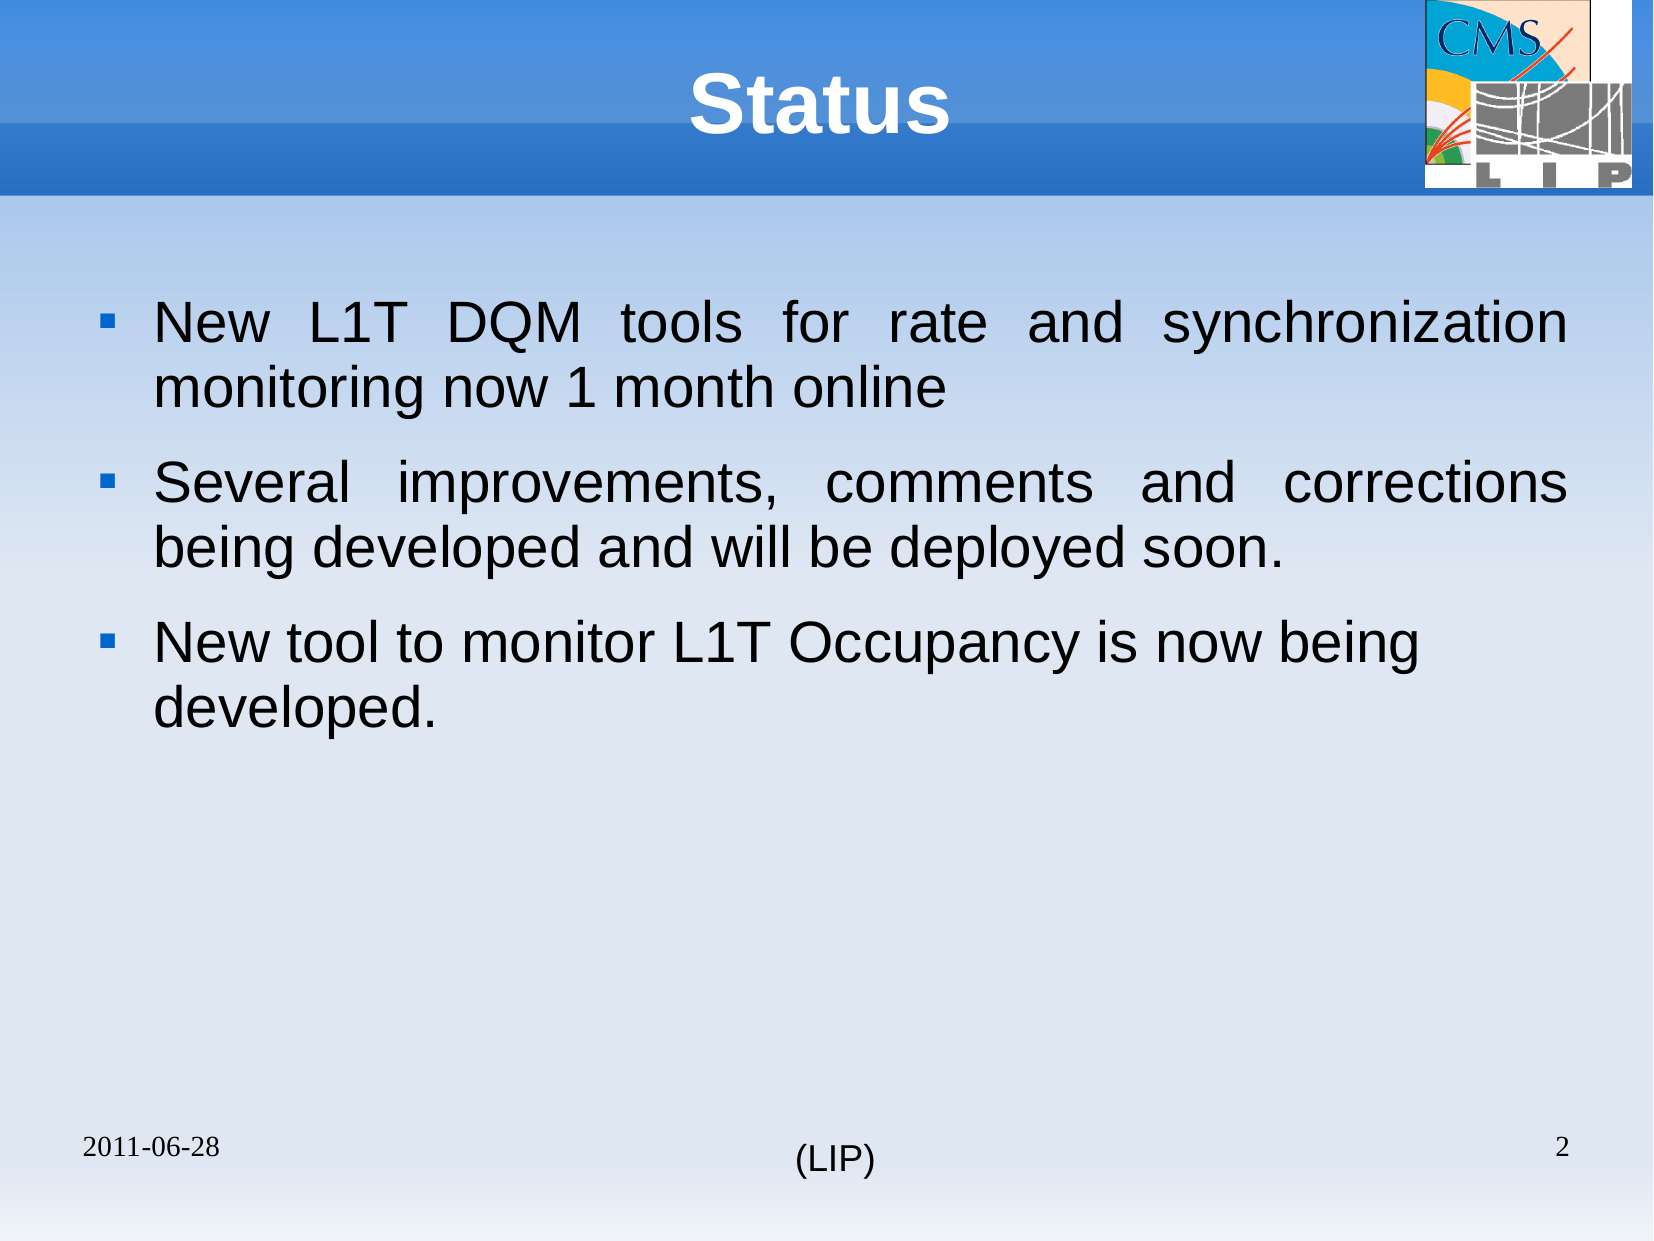

# Status
New L1T DQM tools for rate and synchronization monitoring now 1 month online
Several improvements, comments and corrections being developed and will be deployed soon.
New tool to monitor L1T Occupancy is now being developed.
2011-06-28
2